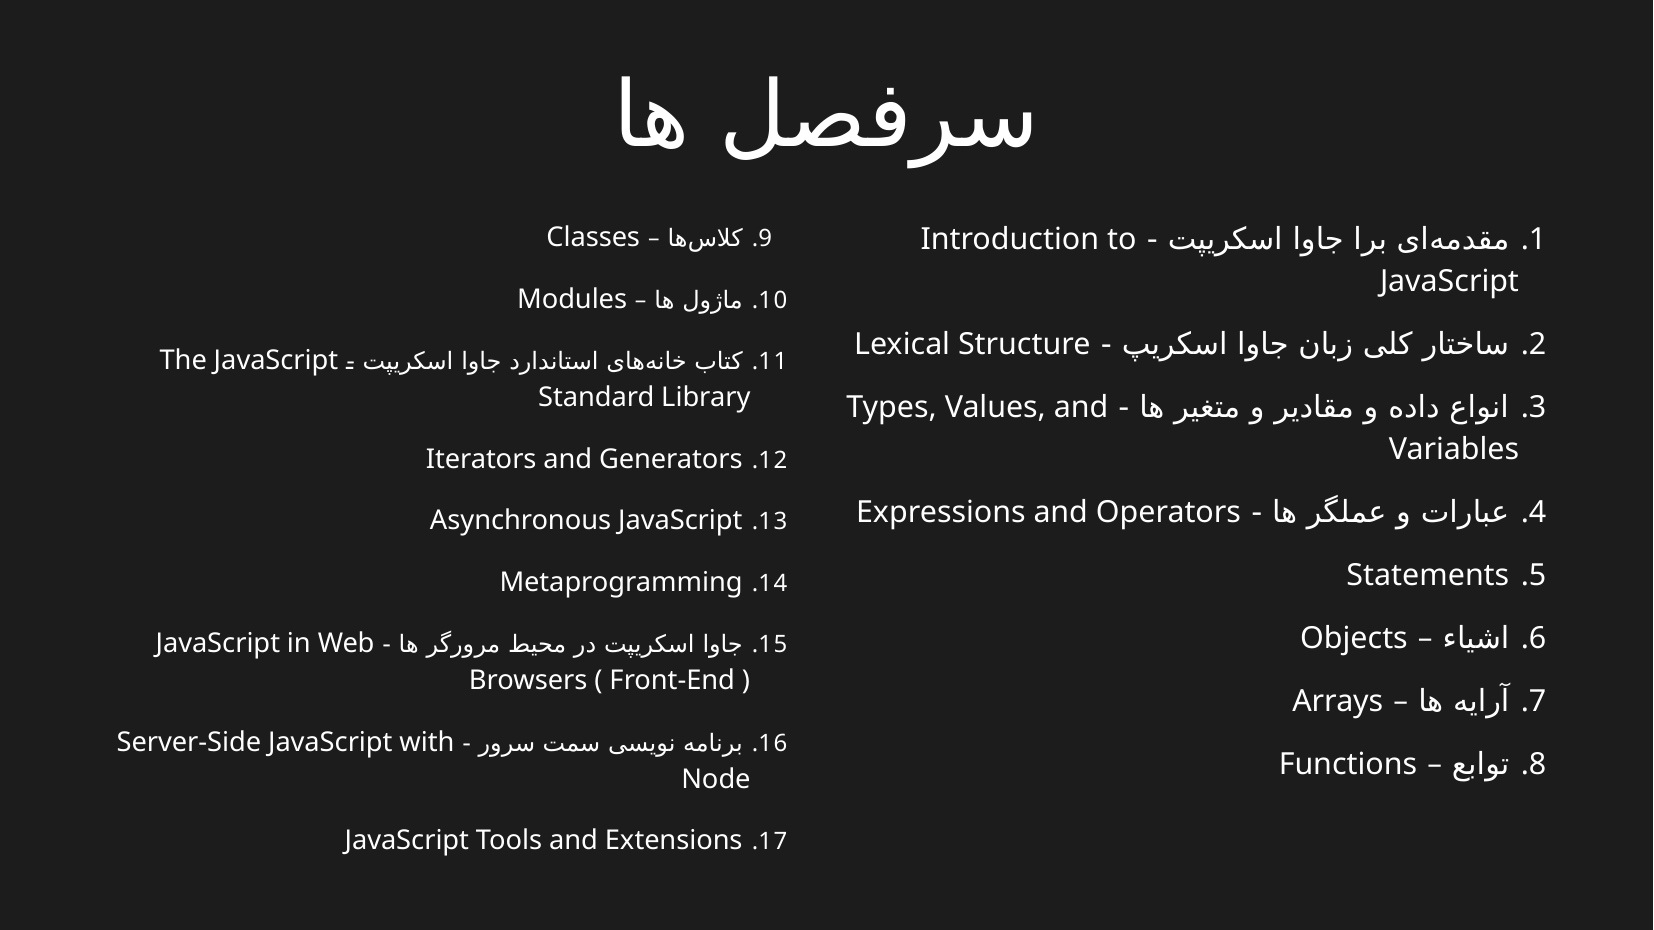

# سرفصل ها
 کلاس‌ها – Classes
 ماژول ها – Modules
 کتاب خانه‌های استاندارد جاوا اسکریپت - The JavaScript Standard Library
 Iterators and Generators
 Asynchronous JavaScript
 Metaprogramming
 جاوا اسکریپت در محیط مرورگر ها - JavaScript in Web Browsers ( Front-End )
 برنامه نویسی سمت سرور - Server-Side JavaScript with Node
 JavaScript Tools and Extensions
 مقدمه‌ای برا جاوا اسکریپت - Introduction to JavaScript
 ساختار کلی زبان جاوا اسکریپ - Lexical Structure
 انواع داده و مقادیر و متغیر ها - Types, Values, and Variables
 عبارات و عملگر ها - Expressions and Operators
 Statements
 اشیاء – Objects
 آرایه ها – Arrays
 توابع – Functions